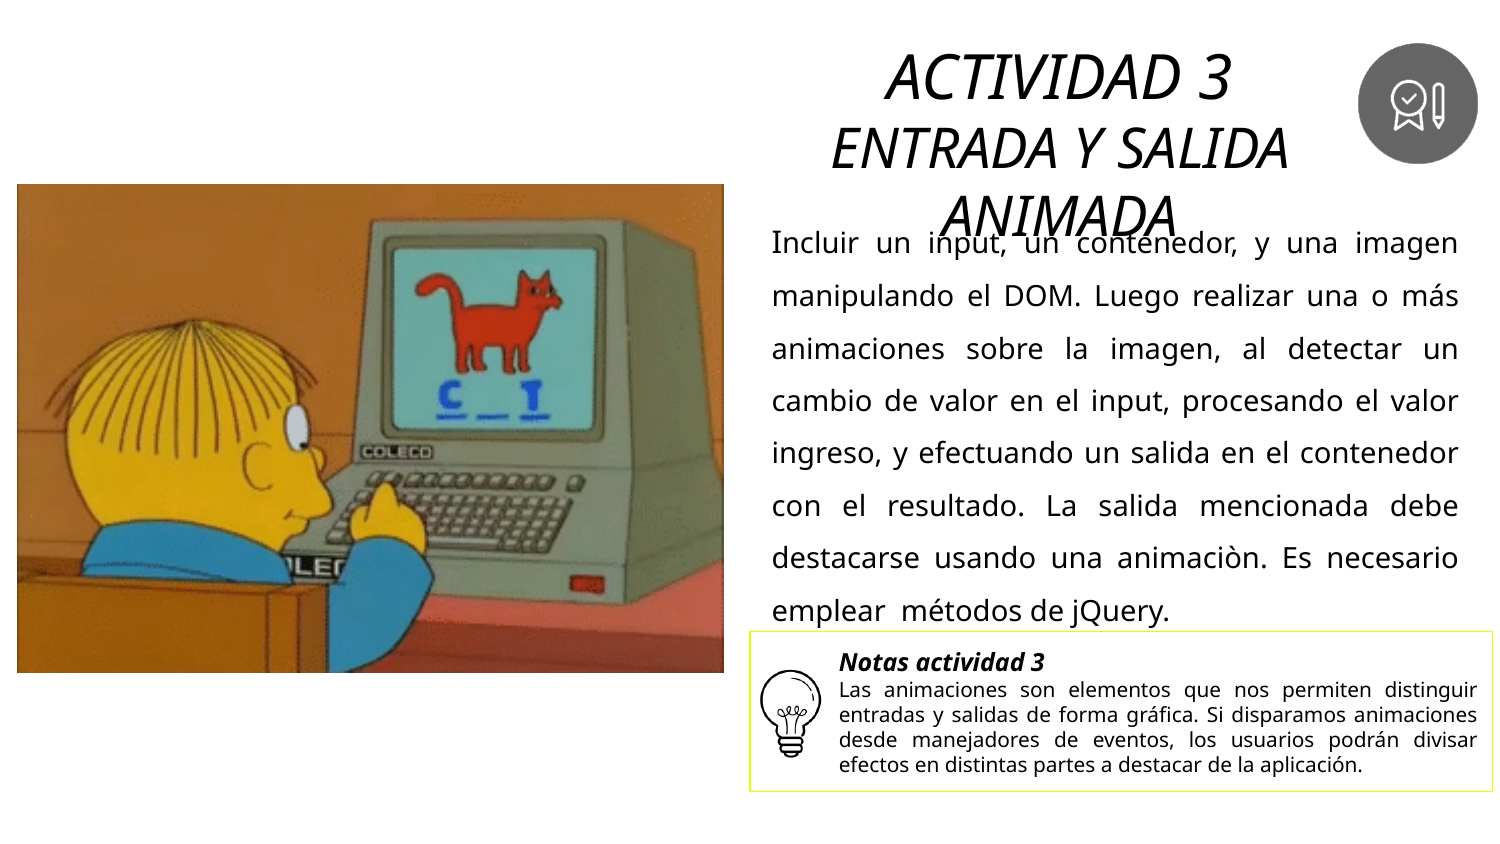

ACTIVIDAD 3
ENTRADA Y SALIDA ANIMADA
Incluir un input, un contenedor, y una imagen manipulando el DOM. Luego realizar una o más animaciones sobre la imagen, al detectar un cambio de valor en el input, procesando el valor ingreso, y efectuando un salida en el contenedor con el resultado. La salida mencionada debe destacarse usando una animaciòn. Es necesario emplear métodos de jQuery.
Notas actividad 3
Las animaciones son elementos que nos permiten distinguir entradas y salidas de forma gráfica. Si disparamos animaciones desde manejadores de eventos, los usuarios podrán divisar efectos en distintas partes a destacar de la aplicación.